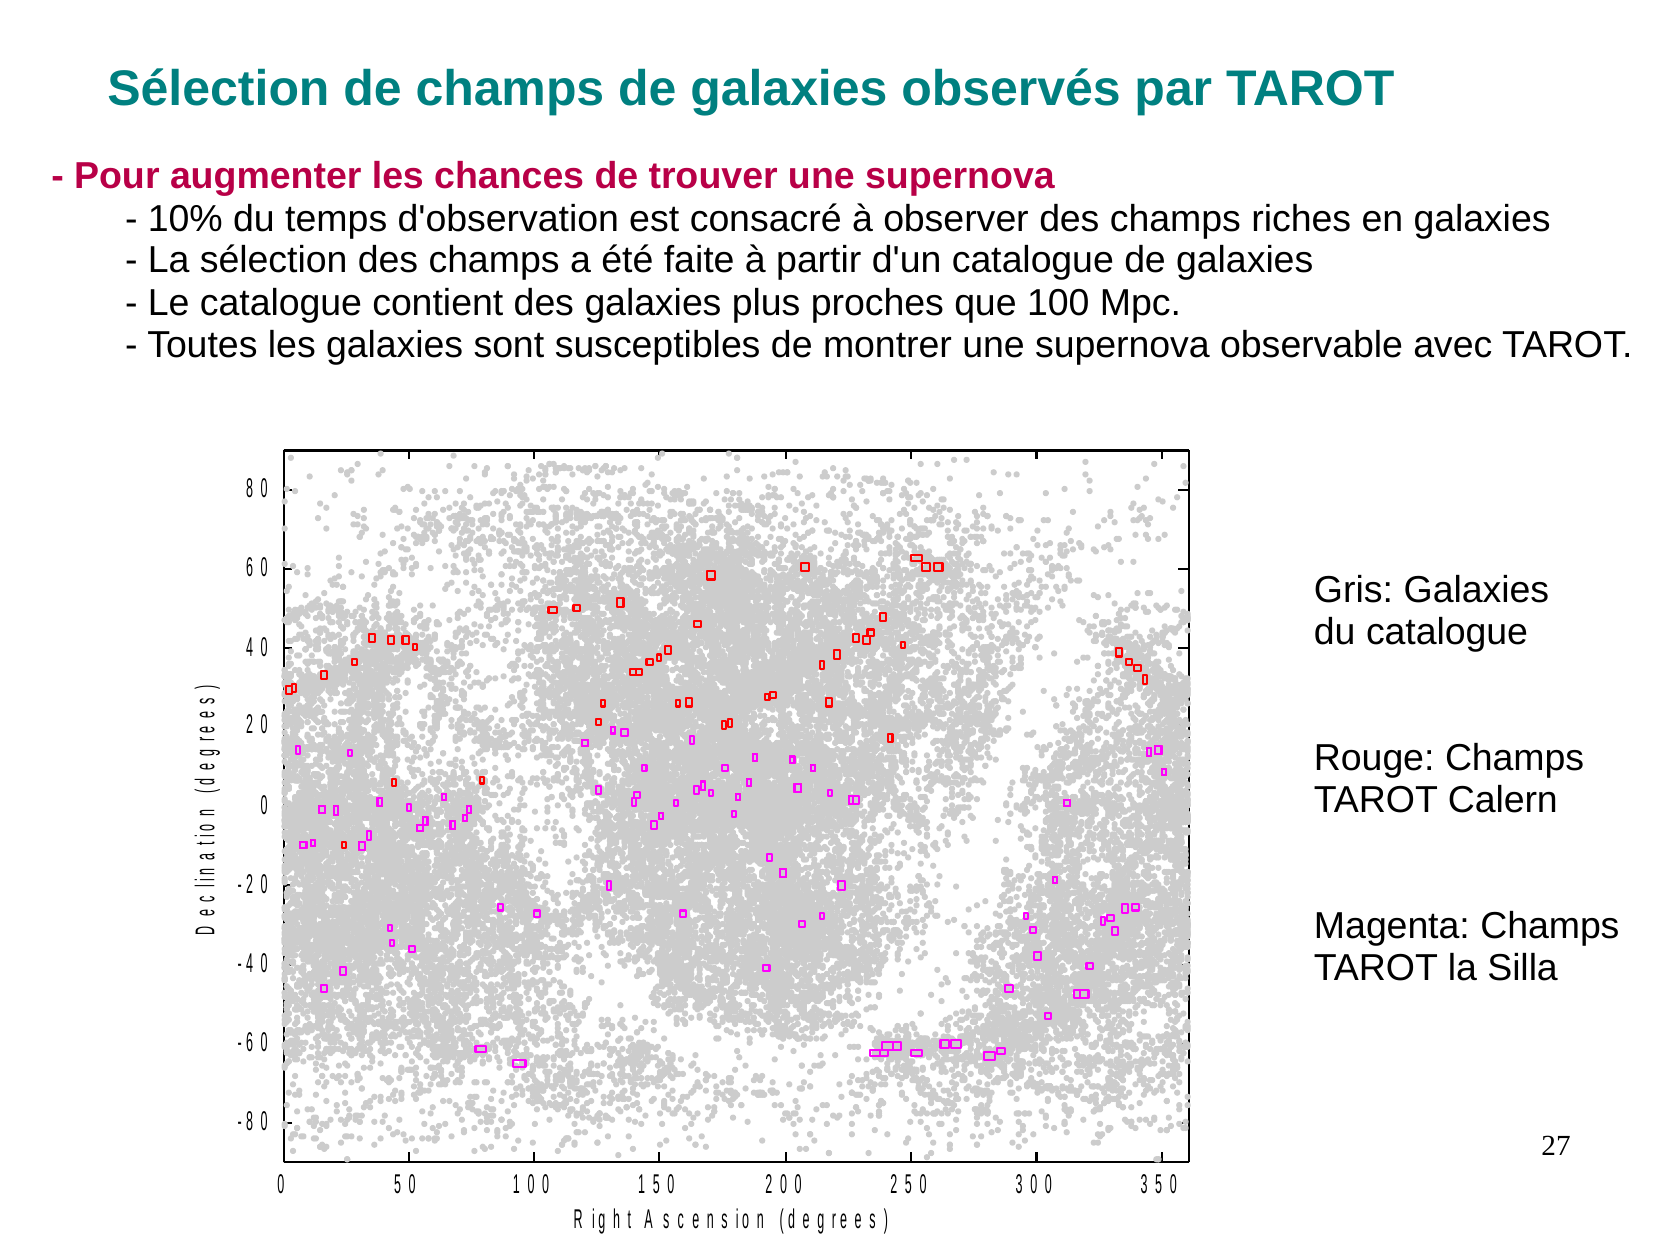

Sélection de champs de galaxies observés par TAROT
- Pour augmenter les chances de trouver une supernova
	- 10% du temps d'observation est consacré à observer des champs riches en galaxies
	- La sélection des champs a été faite à partir d'un catalogue de galaxies
	- Le catalogue contient des galaxies plus proches que 100 Mpc.
	- Toutes les galaxies sont susceptibles de montrer une supernova observable avec TAROT.
Gris: Galaxies
du catalogue
Rouge: Champs
TAROT Calern
Magenta: Champs
TAROT la Silla
Découvrir des supernovae avec TAROT
27